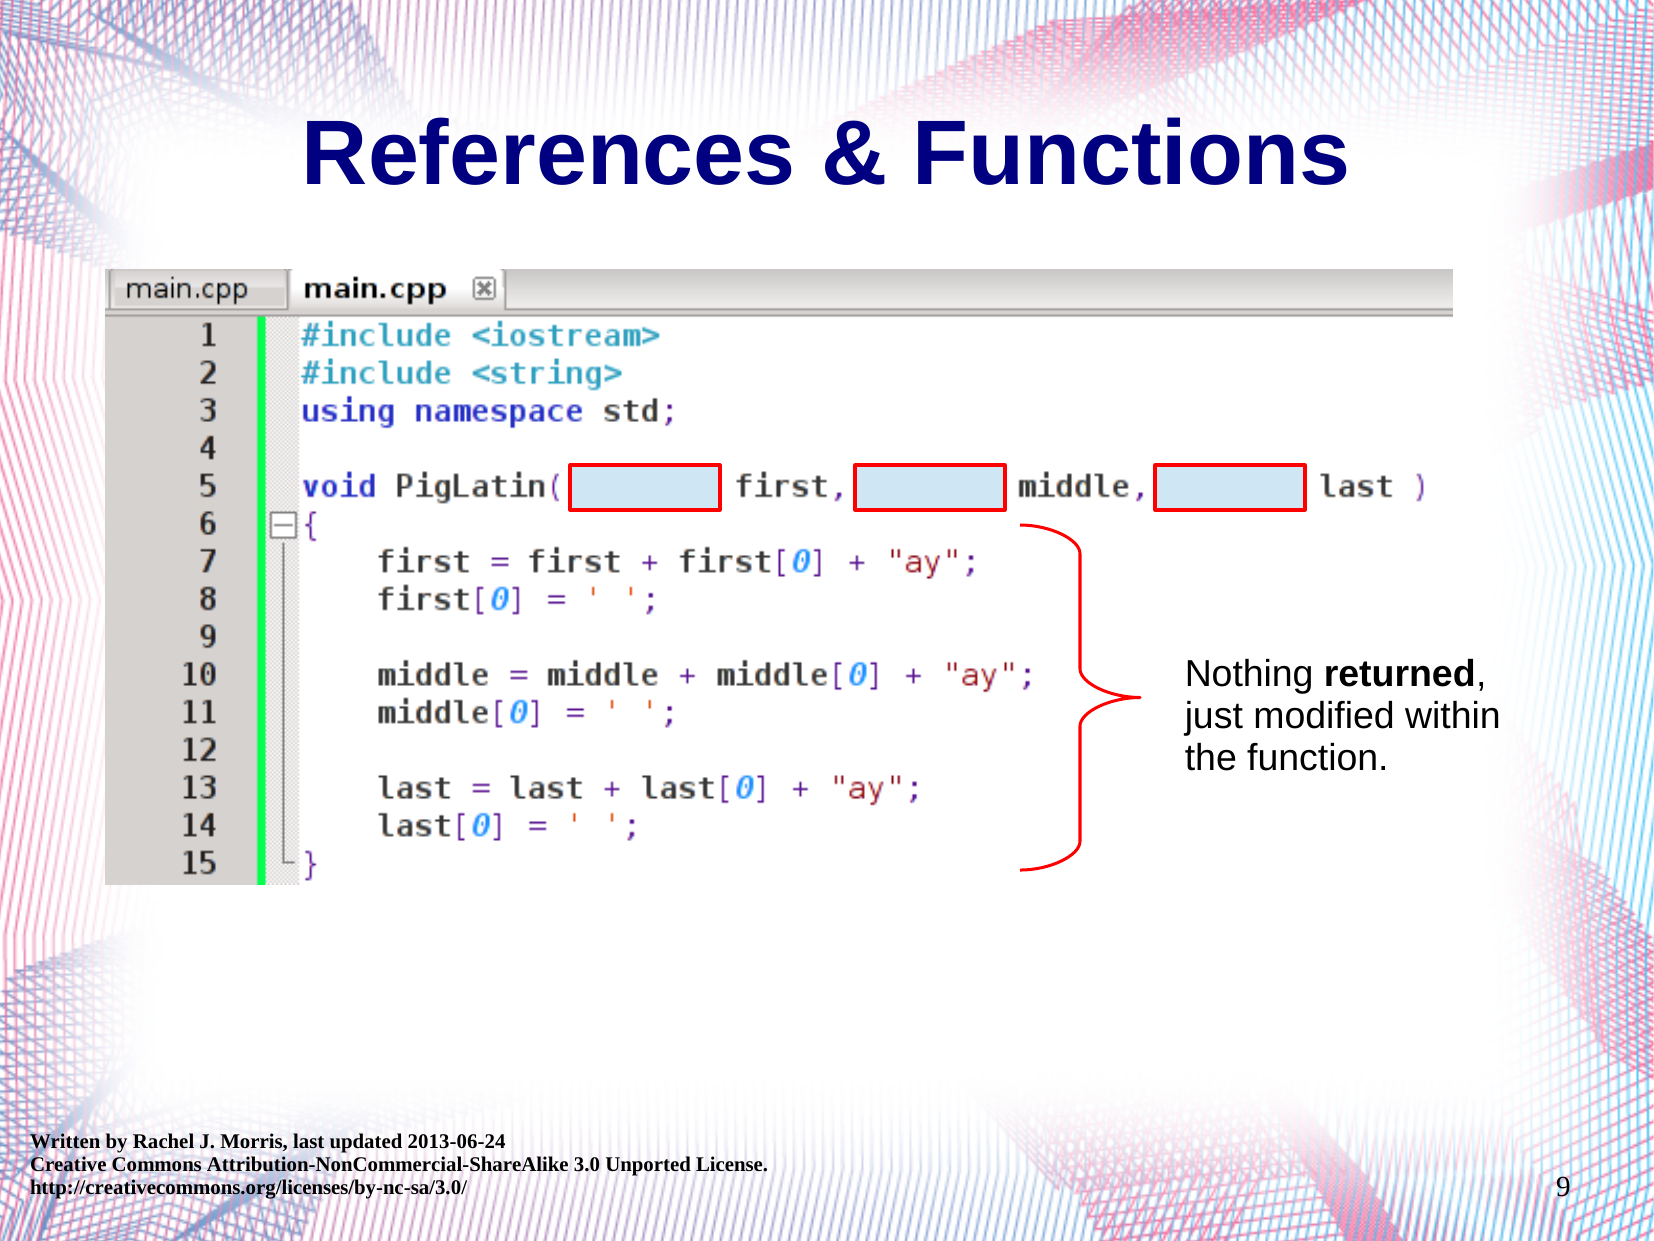

# References & Functions
Nothing returned, just modified within the function.
9